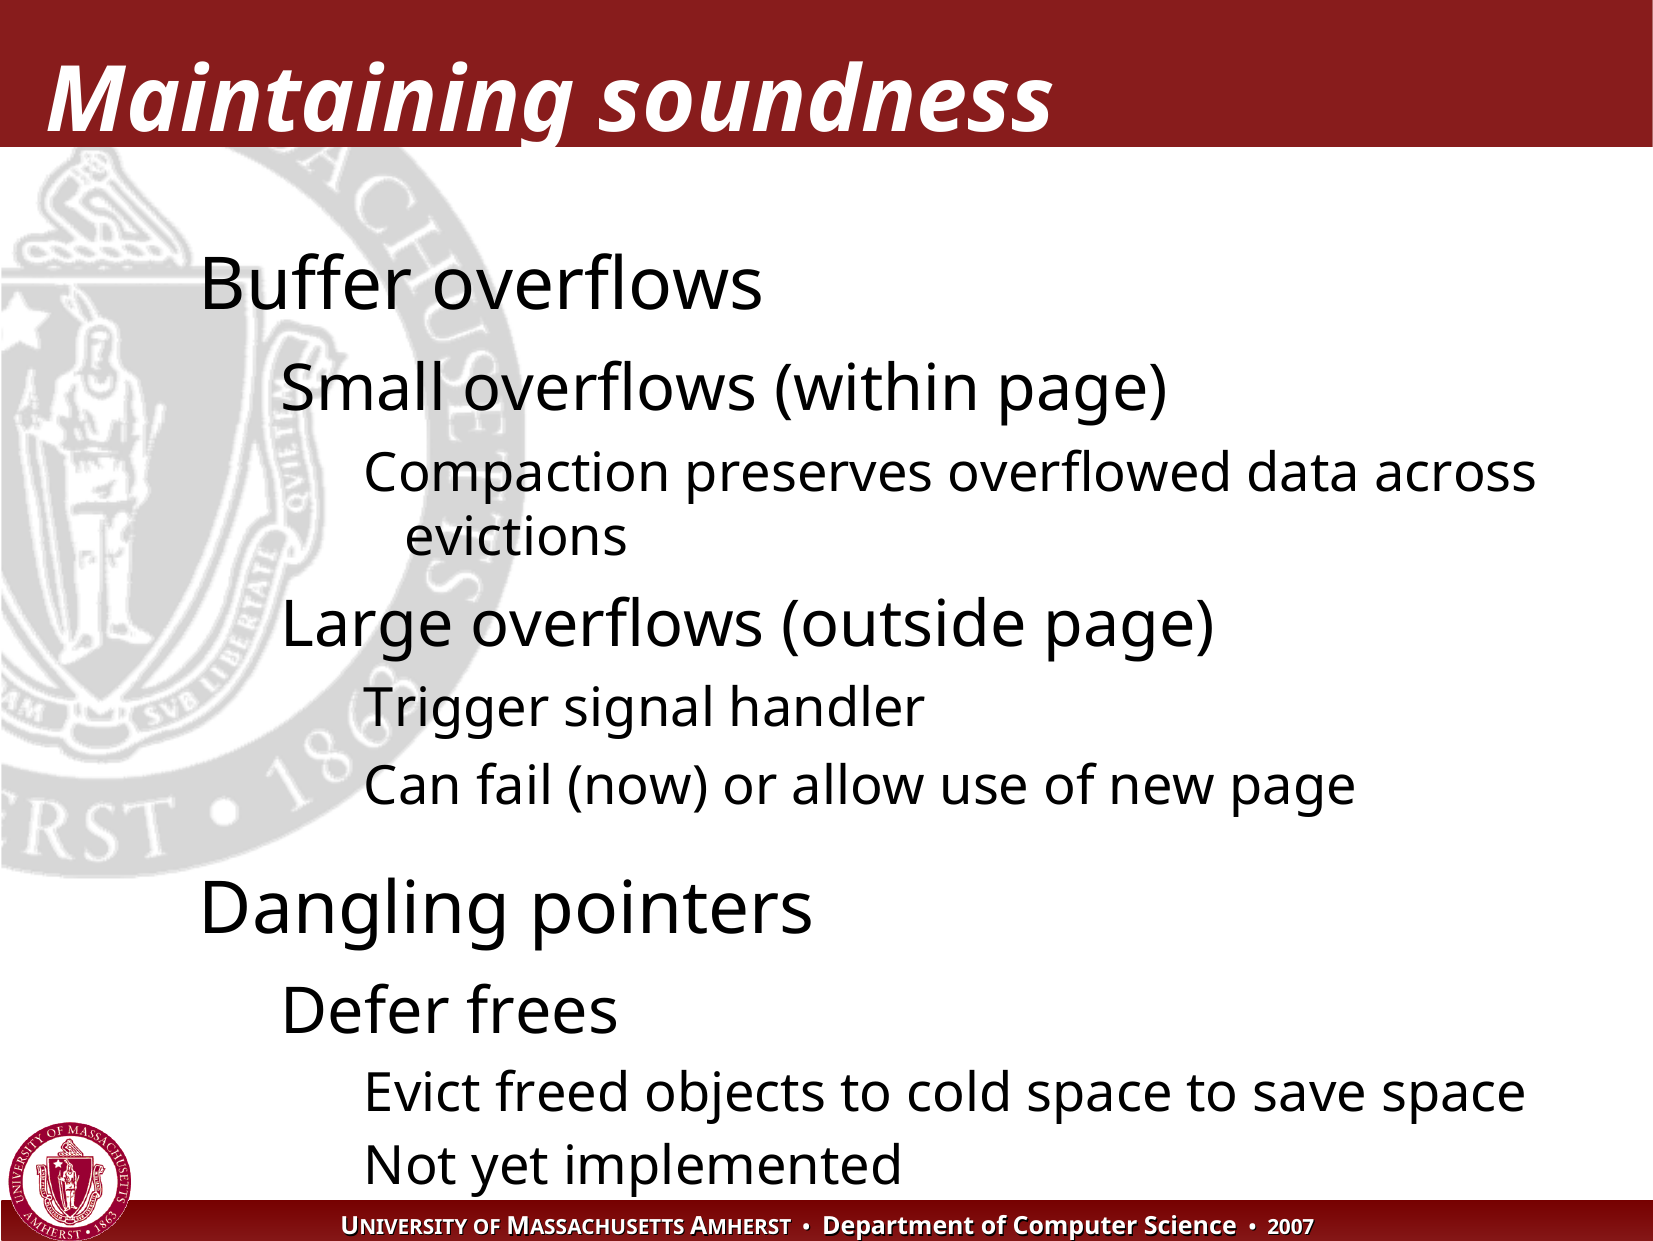

# Maintaining soundness
Buffer overflows
Small overflows (within page)
Compaction preserves overflowed data across evictions
Large overflows (outside page)
Trigger signal handler
Can fail (now) or allow use of new page
Dangling pointers
Defer frees
Evict freed objects to cold space to save space
Not yet implemented